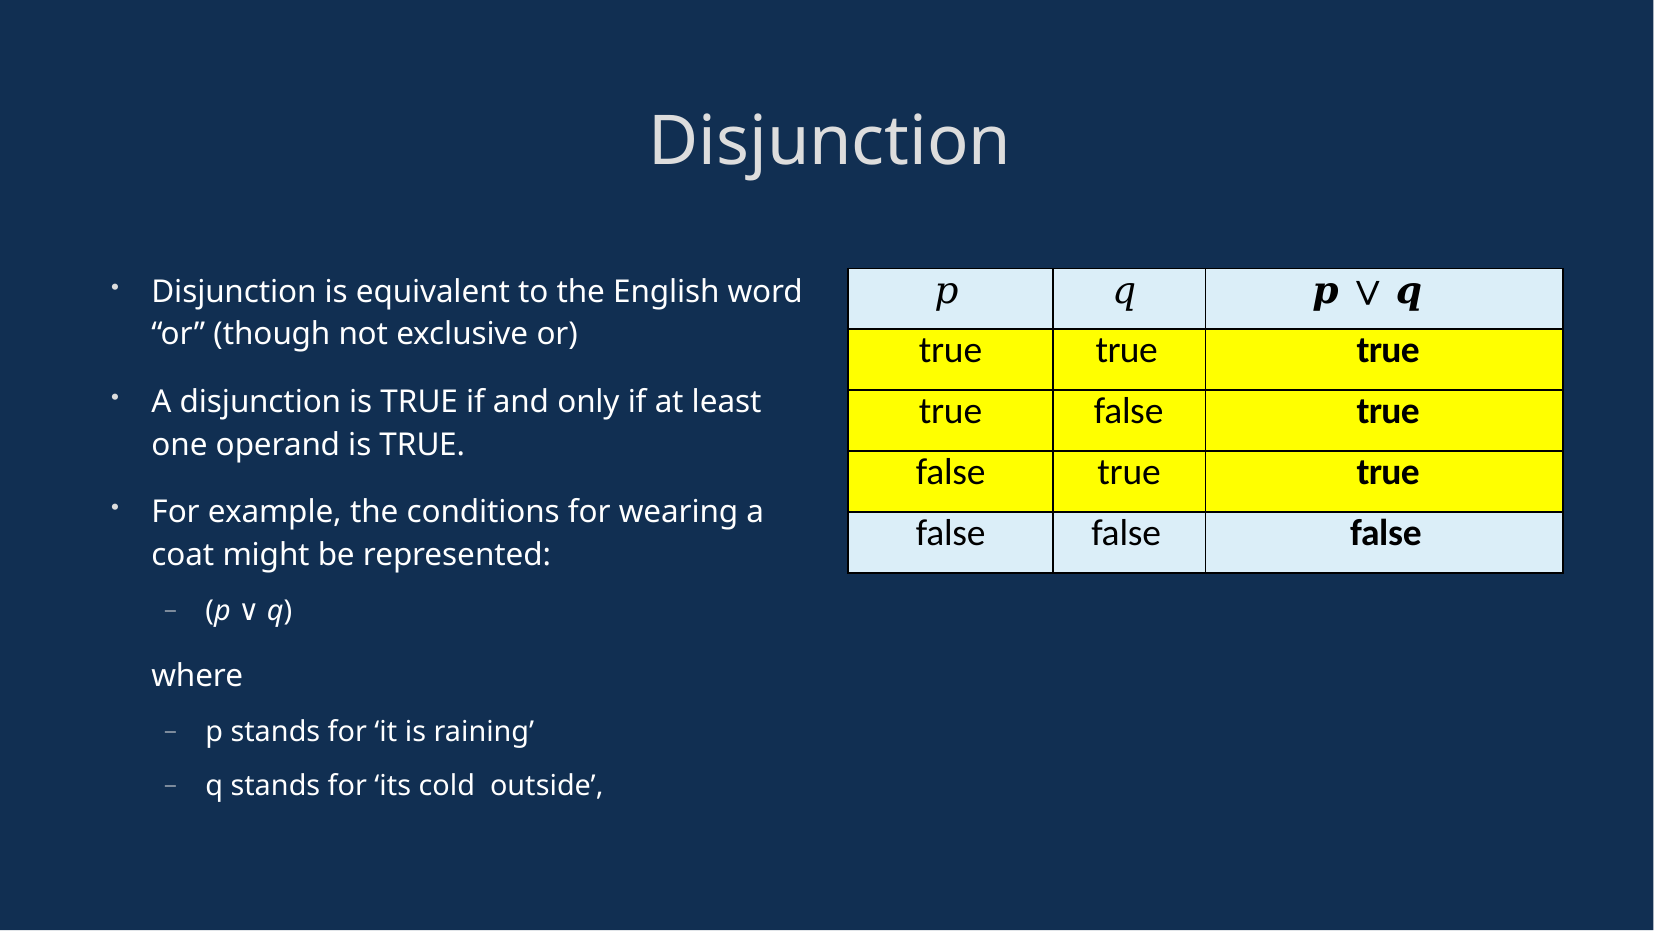

# Disjunction
Disjunction is equivalent to the English word “or” (though not exclusive or)
A disjunction is TRUE if and only if at least one operand is TRUE.
For example, the conditions for wearing a coat might be represented:
(p ∨ q)
where
p stands for ‘it is raining’
q stands for ‘its cold outside’,
| 𝑝 | 𝑞 | 𝒑 ∨ 𝒒 |
| --- | --- | --- |
| true | true | true |
| true | false | true |
| false | true | true |
| false | false | false |